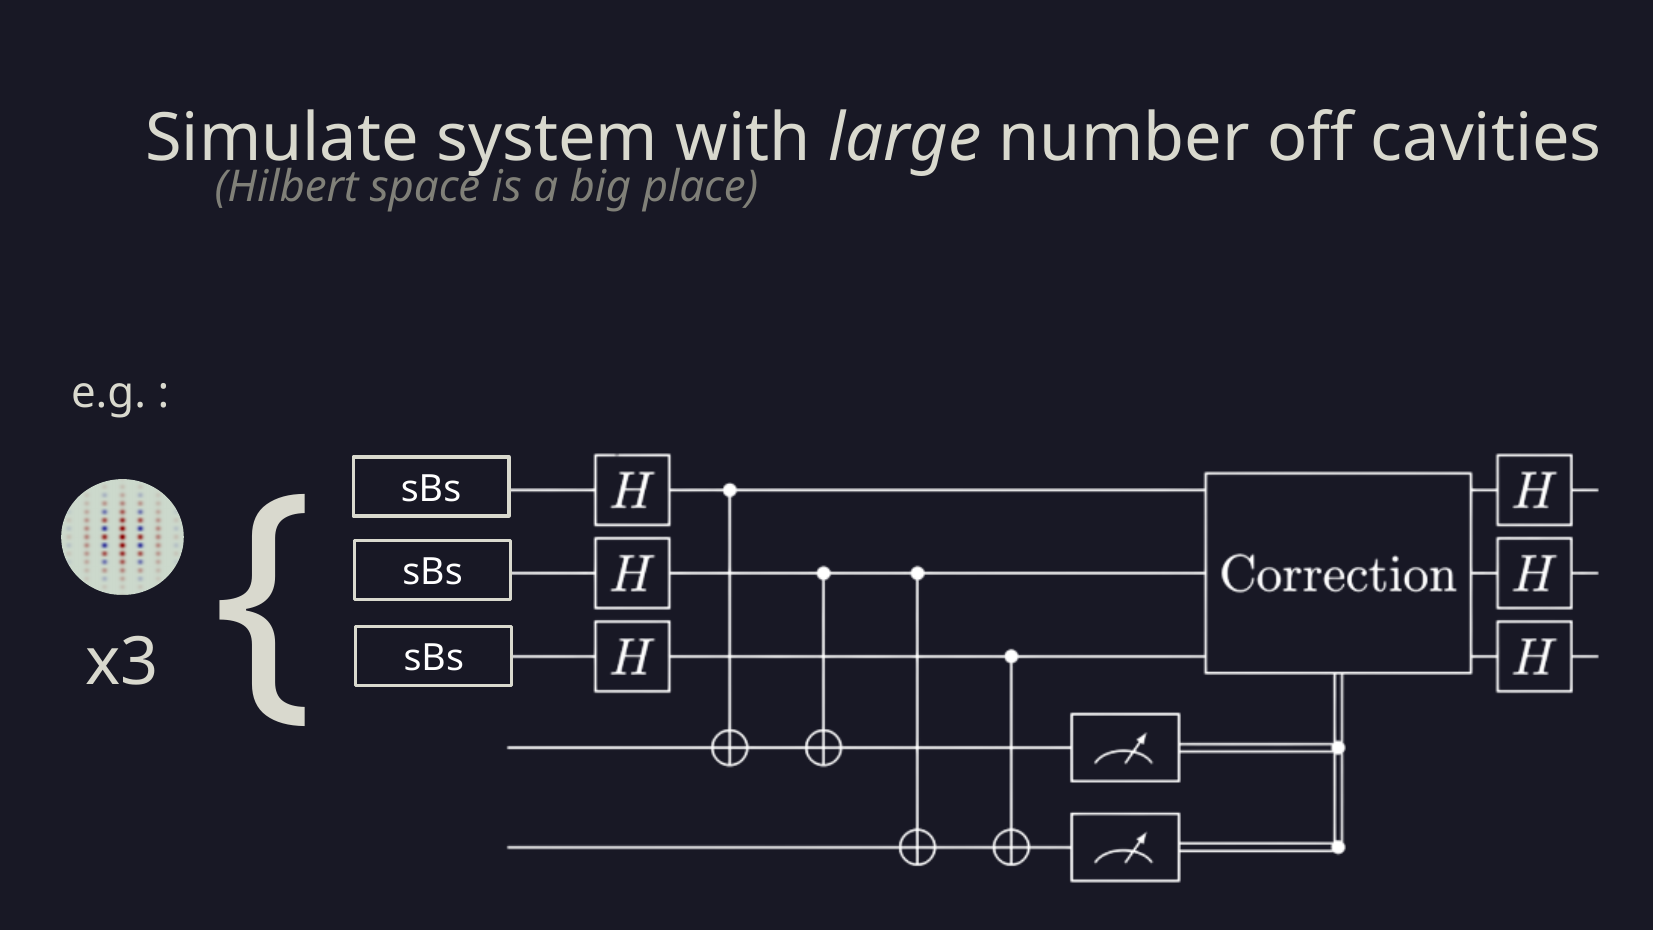

Simulate system with large number off cavities
(Hilbert space is a big place)
e.g. :
{
sBs
sBs
x3
sBs